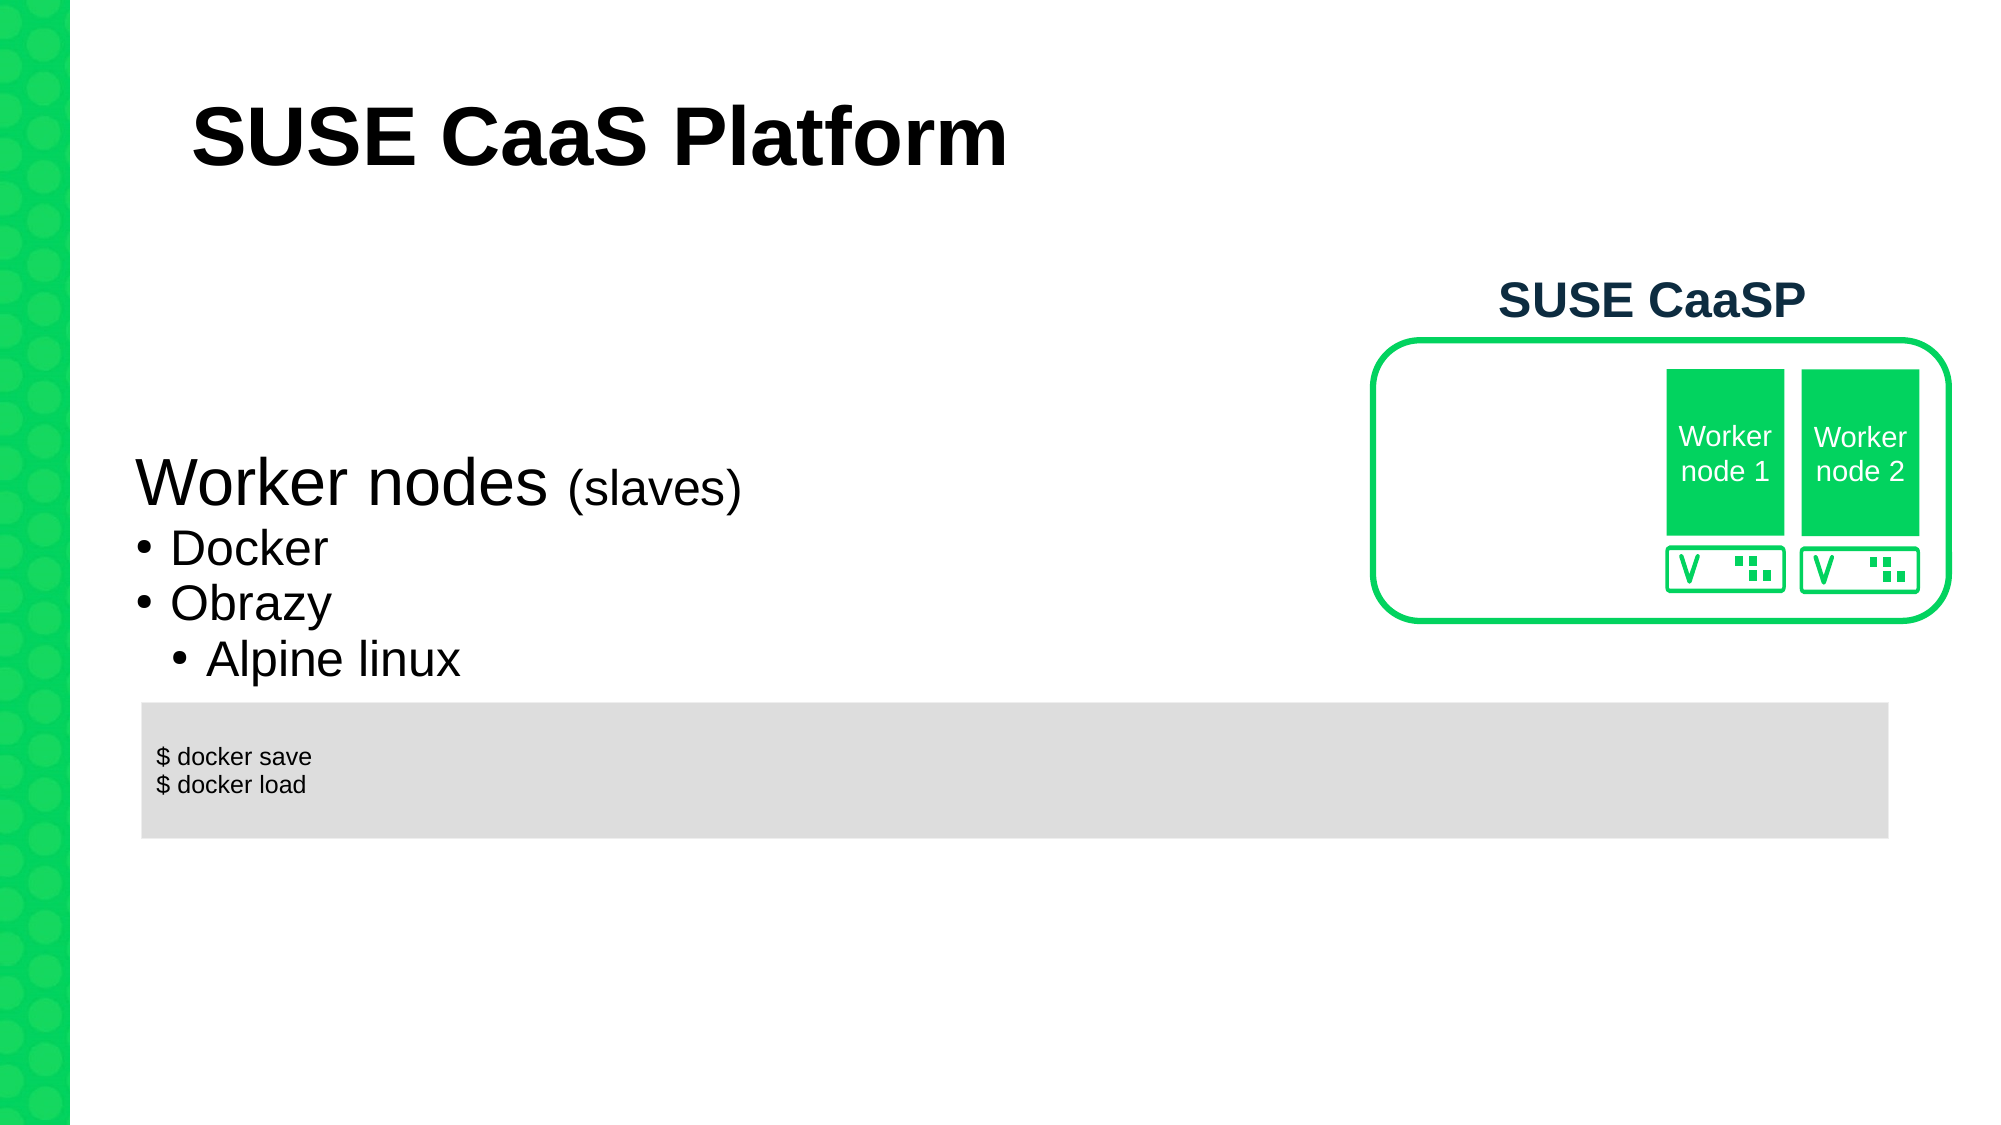

# SUSE CaaS Platform
SUSE CaaSP
Worker nodes (slaves)
Docker
Obrazy
Alpine linux
Worker node 1
Worker node 2
$ docker save
$ docker load